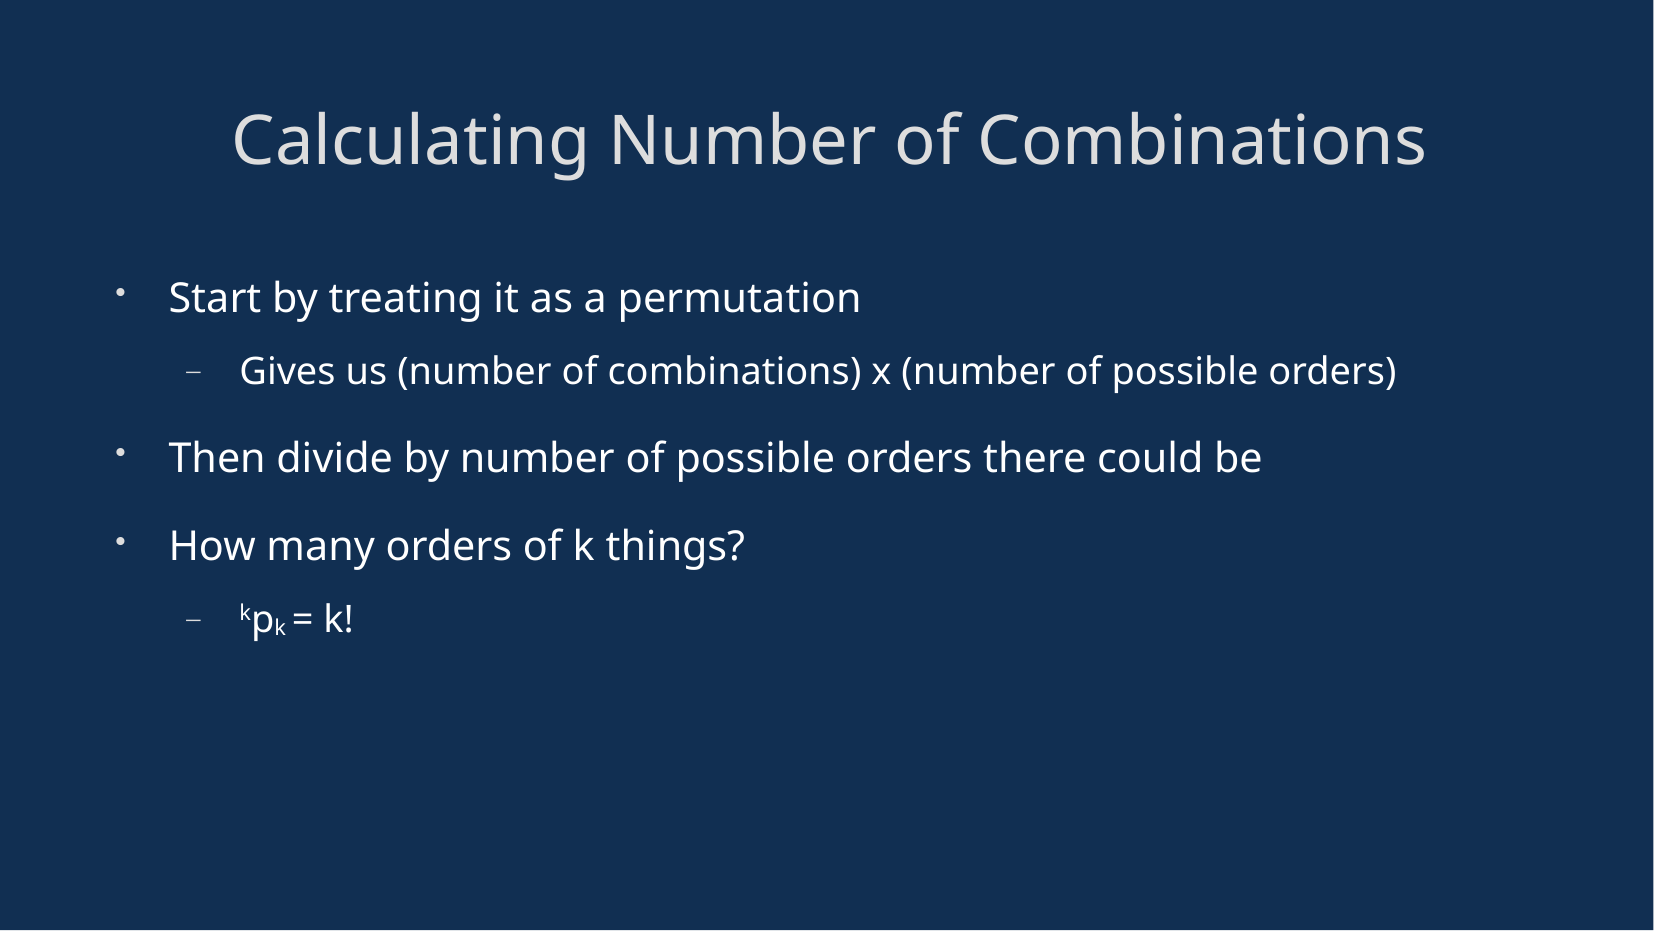

# Calculating Number of Combinations
Start by treating it as a permutation
Gives us (number of combinations) x (number of possible orders)
Then divide by number of possible orders there could be
How many orders of k things?
kpk = k!